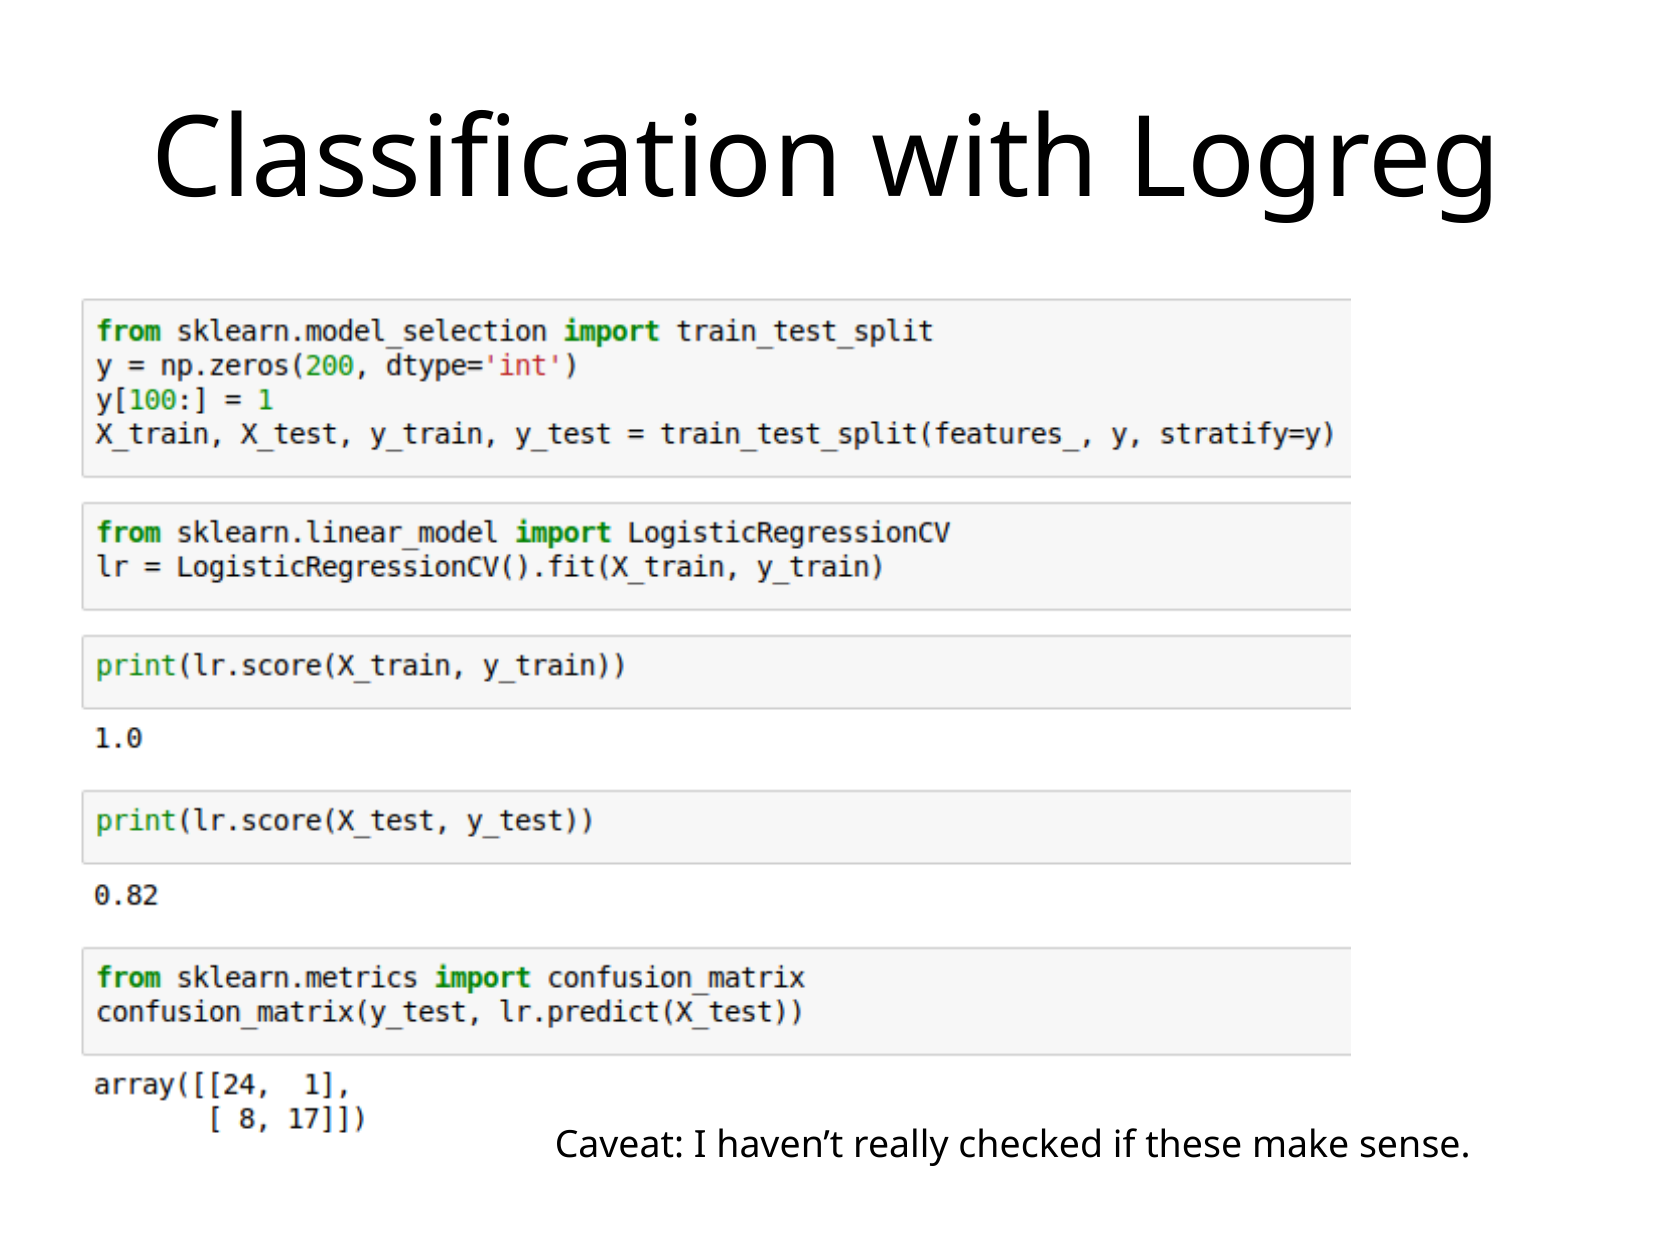

# Classification with Logreg
Caveat: I haven’t really checked if these make sense.